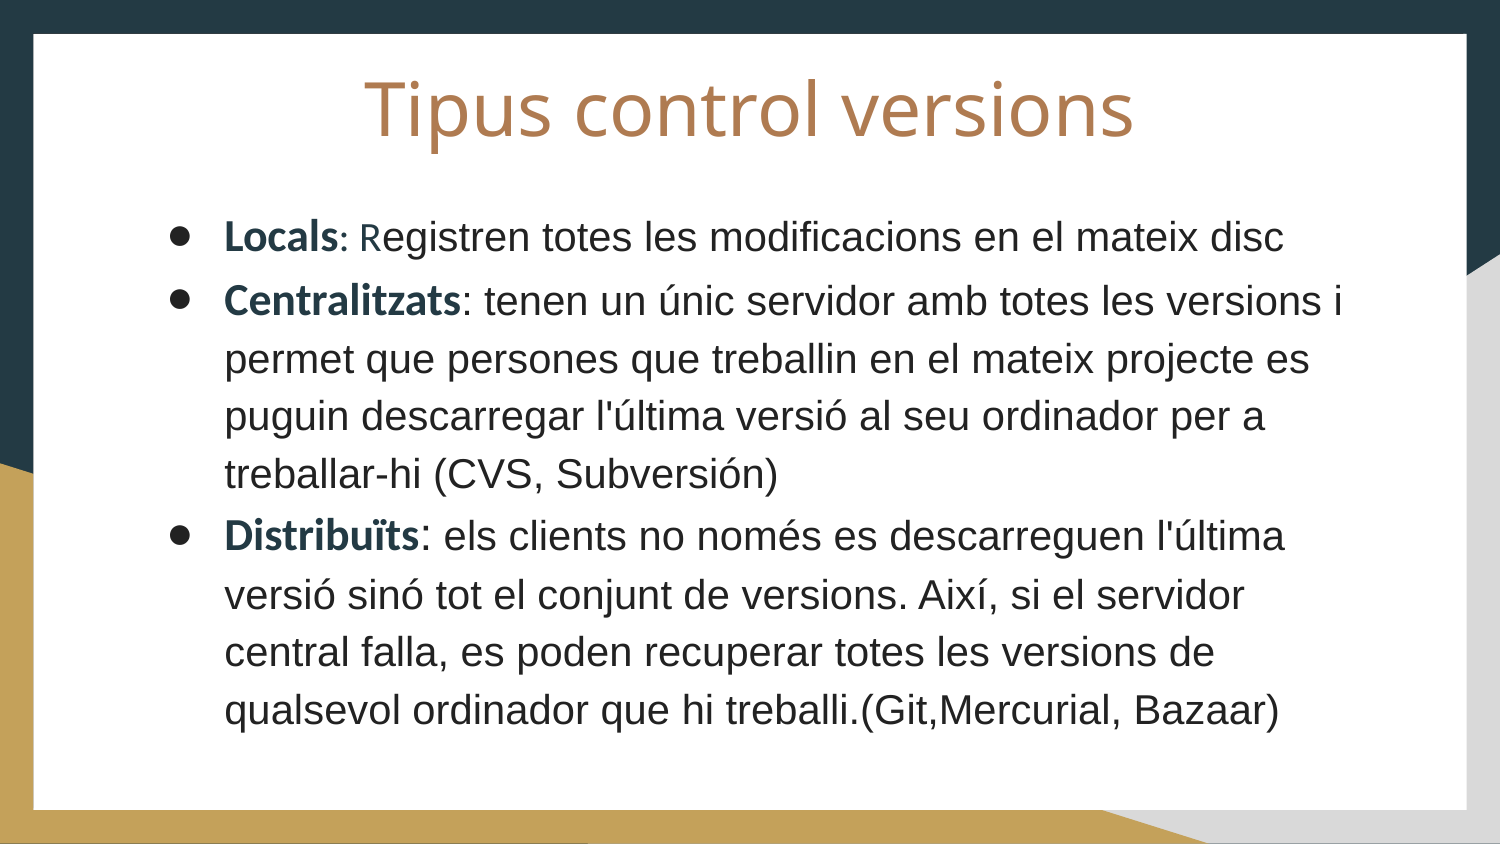

# Tipus control versions
Locals: Registren totes les modificacions en el mateix disc
Centralitzats: tenen un únic servidor amb totes les versions i permet que persones que treballin en el mateix projecte es puguin descarregar l'última versió al seu ordinador per a treballar-hi (CVS, Subversión)
Distribuïts: els clients no només es descarreguen l'última versió sinó tot el conjunt de versions. Així, si el servidor central falla, es poden recuperar totes les versions de qualsevol ordinador que hi treballi.(Git,Mercurial, Bazaar)